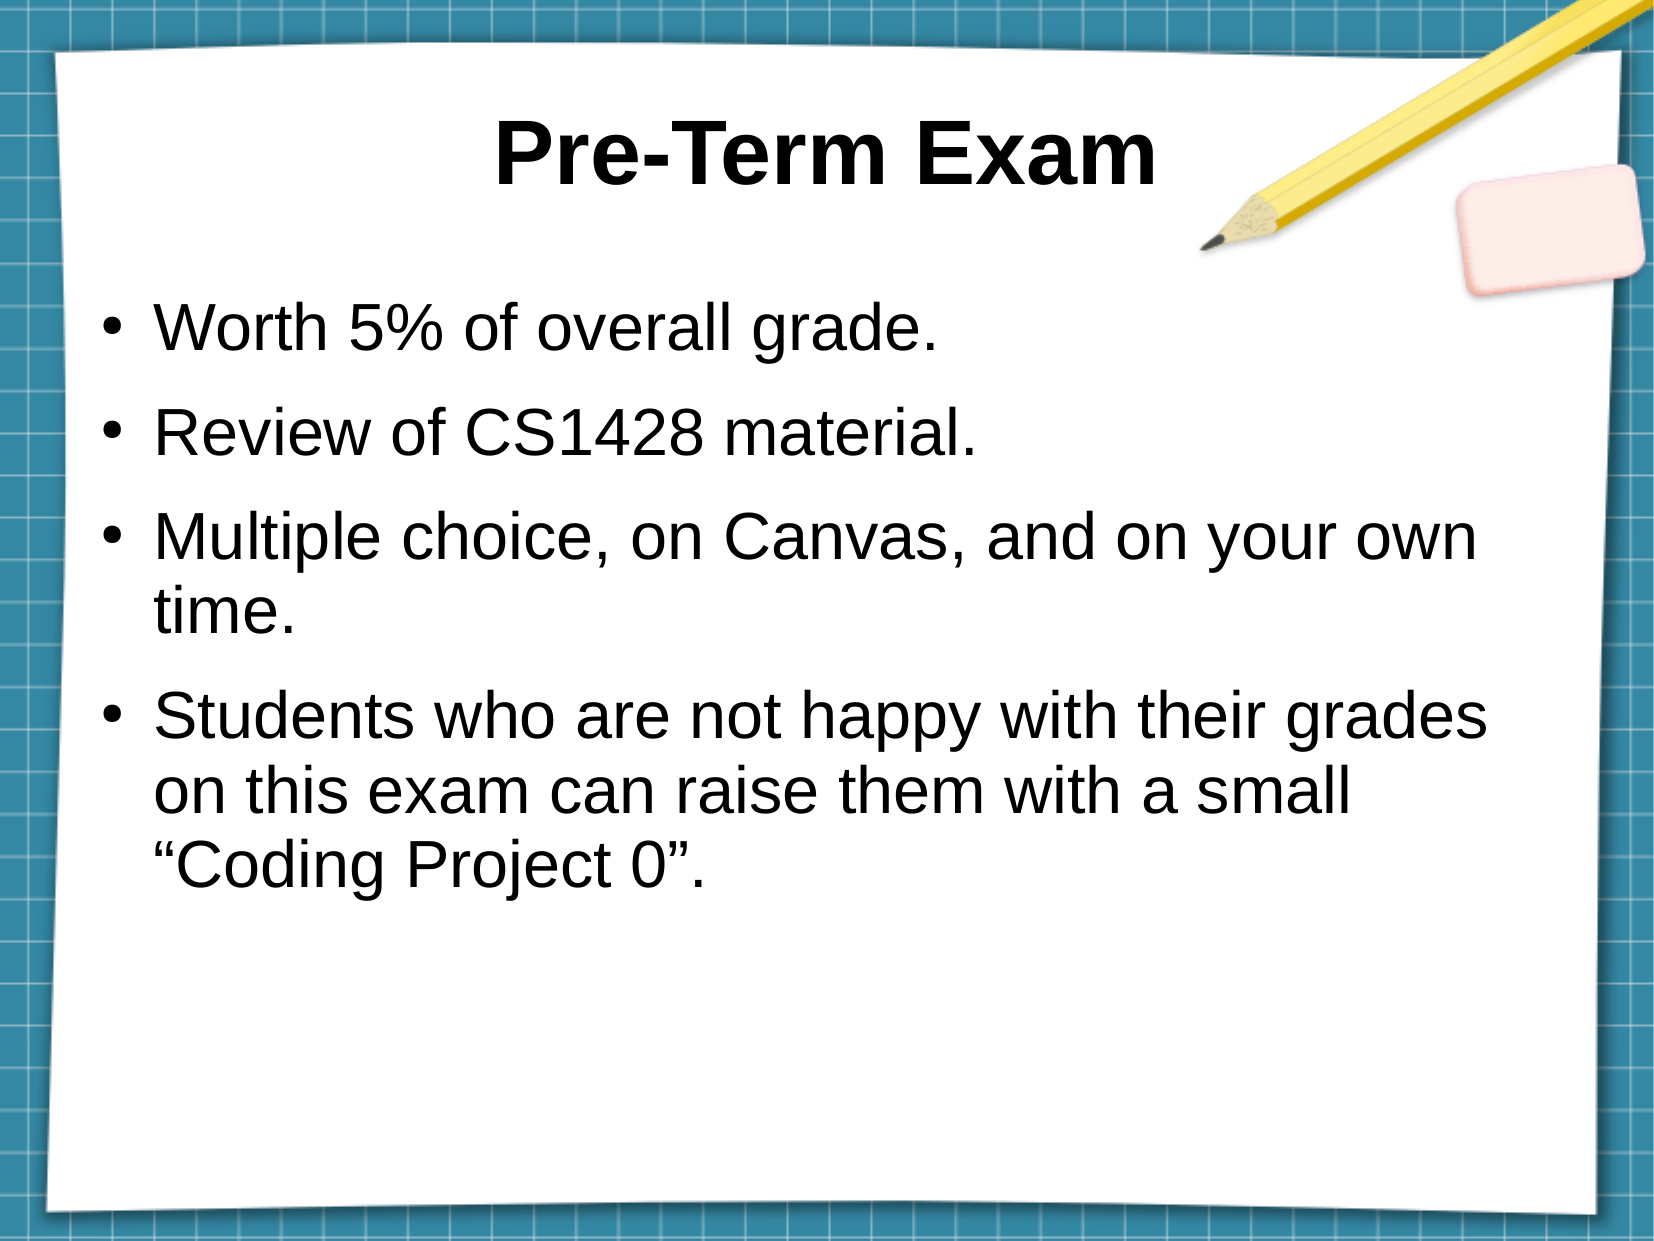

# Pre-Term Exam
Worth 5% of overall grade.
Review of CS1428 material.
Multiple choice, on Canvas, and on your own time.
Students who are not happy with their grades on this exam can raise them with a small “Coding Project 0”.